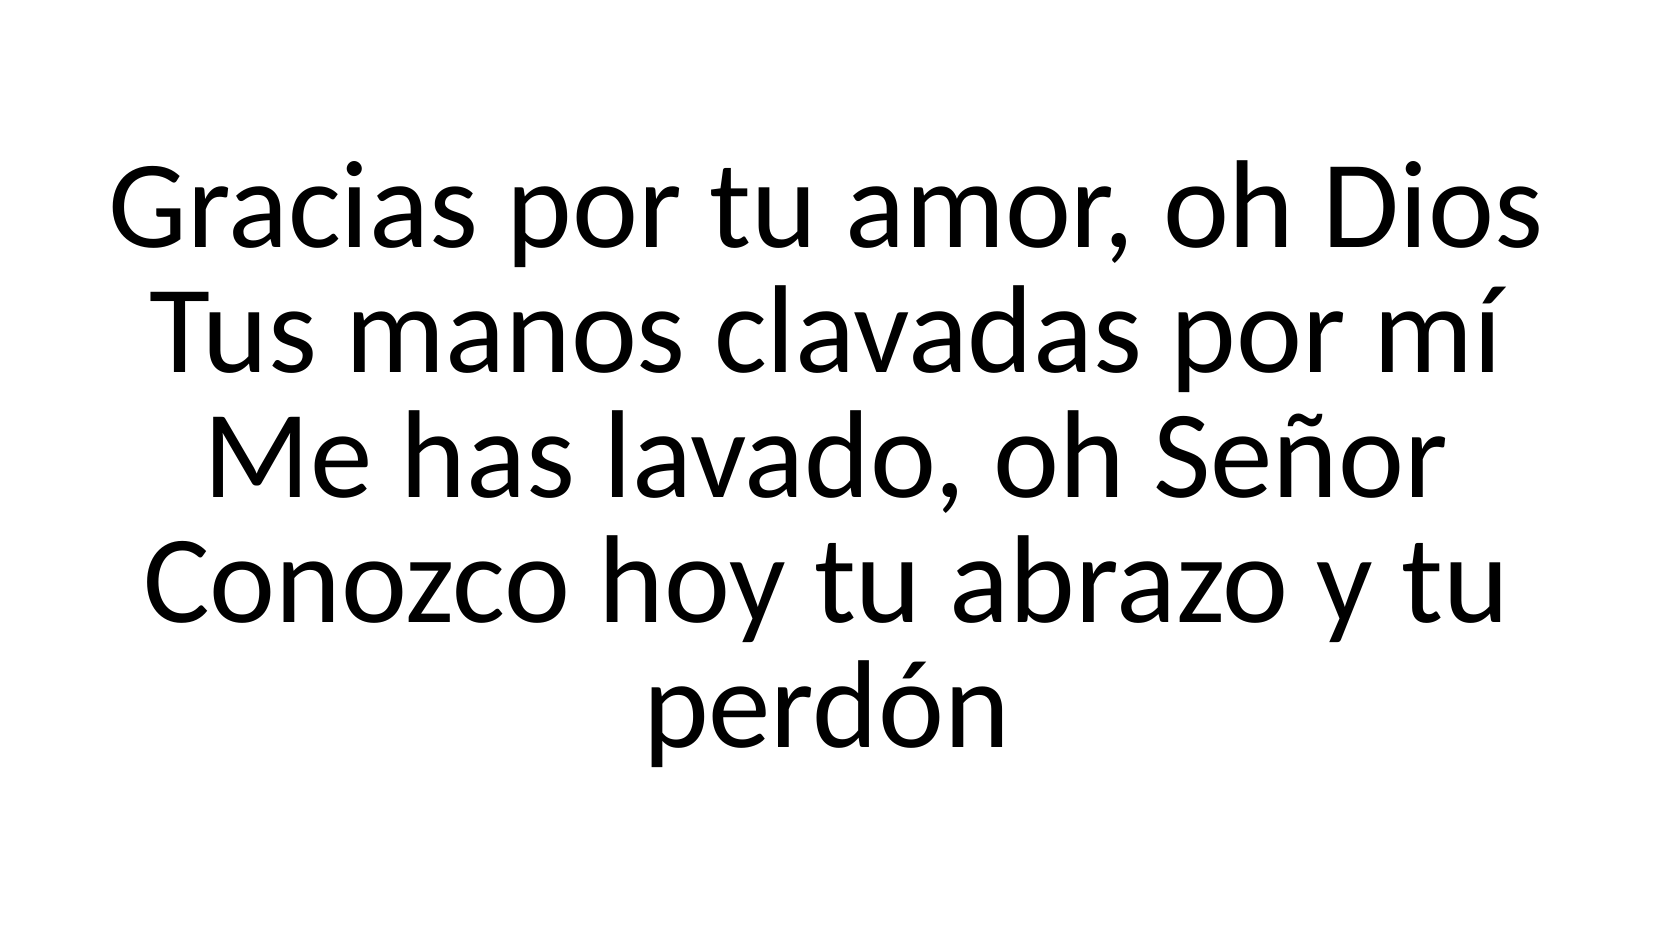

# Gracias por tu amor, oh Dios Tus manos clavadas por mí Me has lavado, oh Señor Conozco hoy tu abrazo y tu perdón